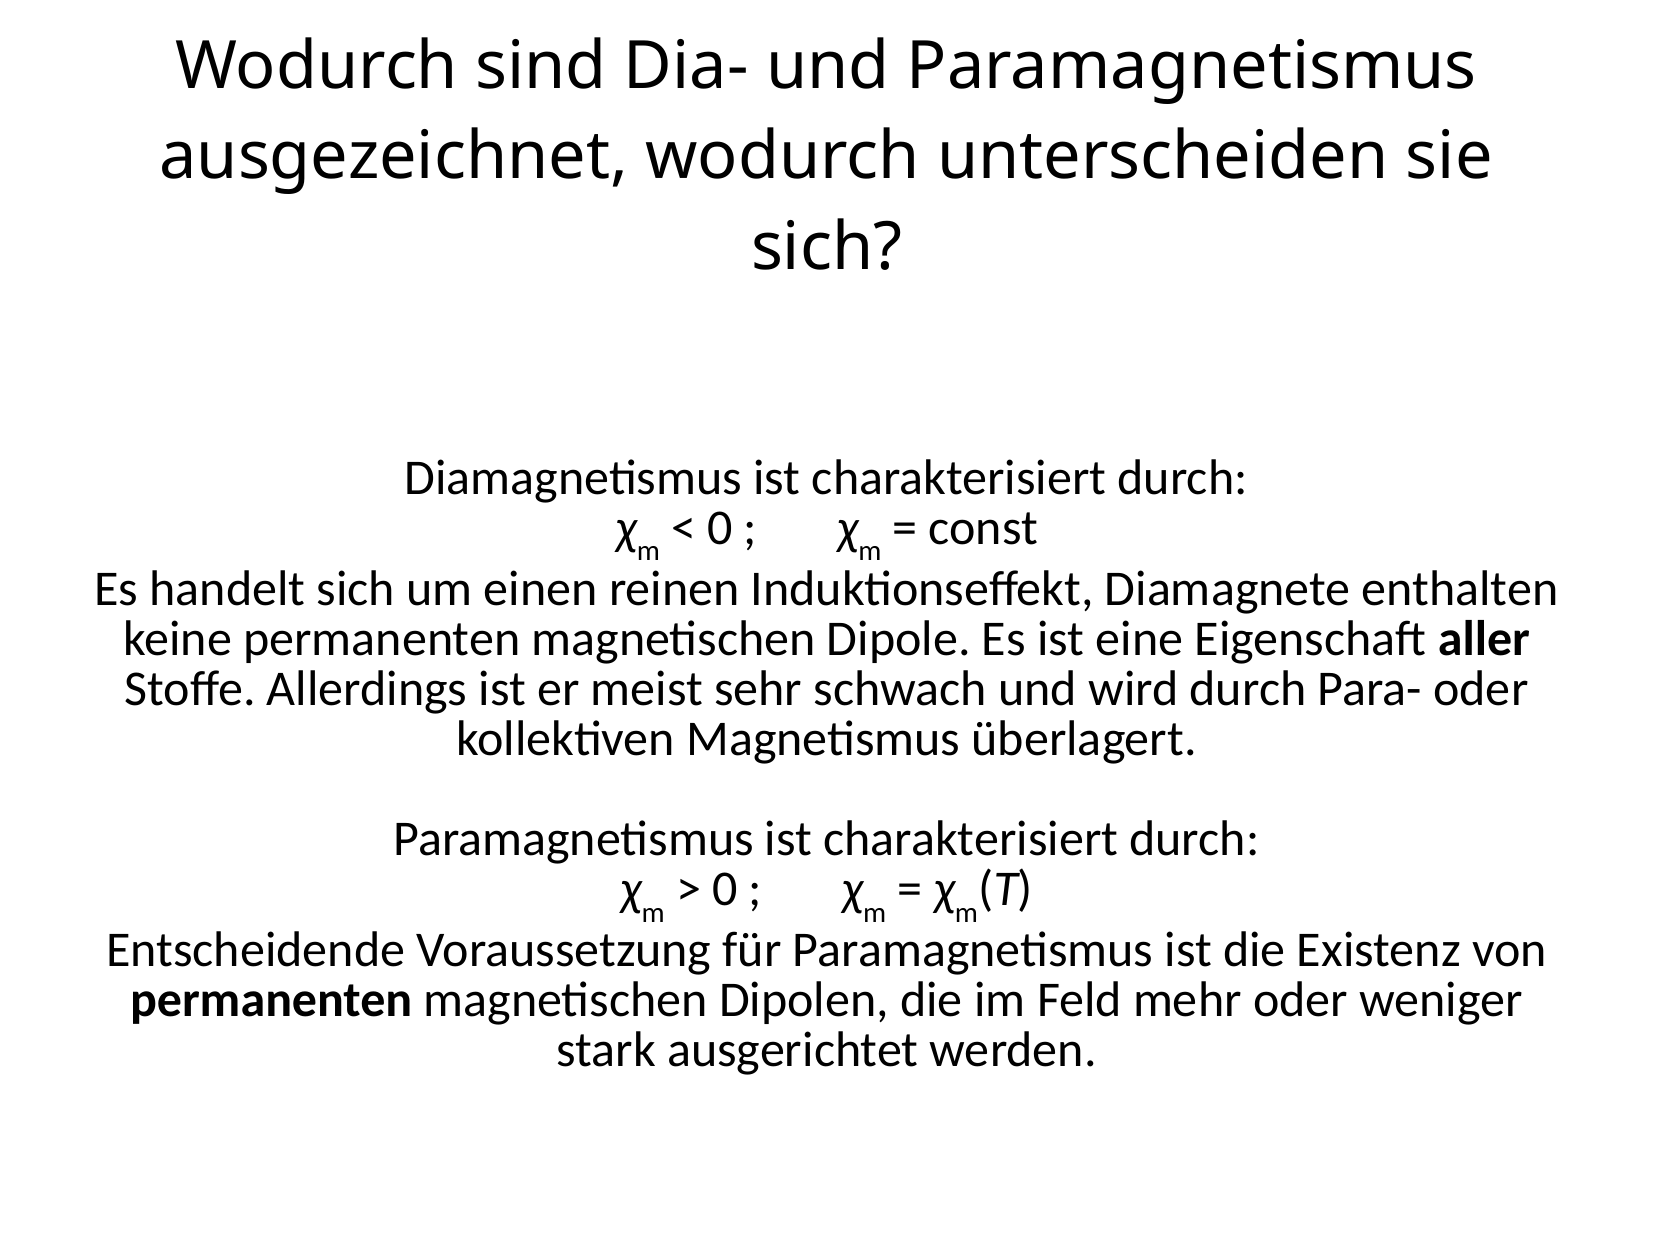

# Wodurch sind Dia- und Paramagnetismus ausgezeichnet, wodurch unterscheiden sie sich?
Diamagnetismus ist charakterisiert durch:
χm < 0 ;		χm = const
Es handelt sich um einen reinen Induktionseffekt, Diamagnete enthalten keine permanenten magnetischen Dipole. Es ist eine Eigenschaft aller Stoffe. Allerdings ist er meist sehr schwach und wird durch Para- oder kollektiven Magnetismus überlagert.
Paramagnetismus ist charakterisiert durch:
χm > 0 ;		χm = χm(T)
Entscheidende Voraussetzung für Paramagnetismus ist die Existenz von permanenten magnetischen Dipolen, die im Feld mehr oder weniger stark ausgerichtet werden.